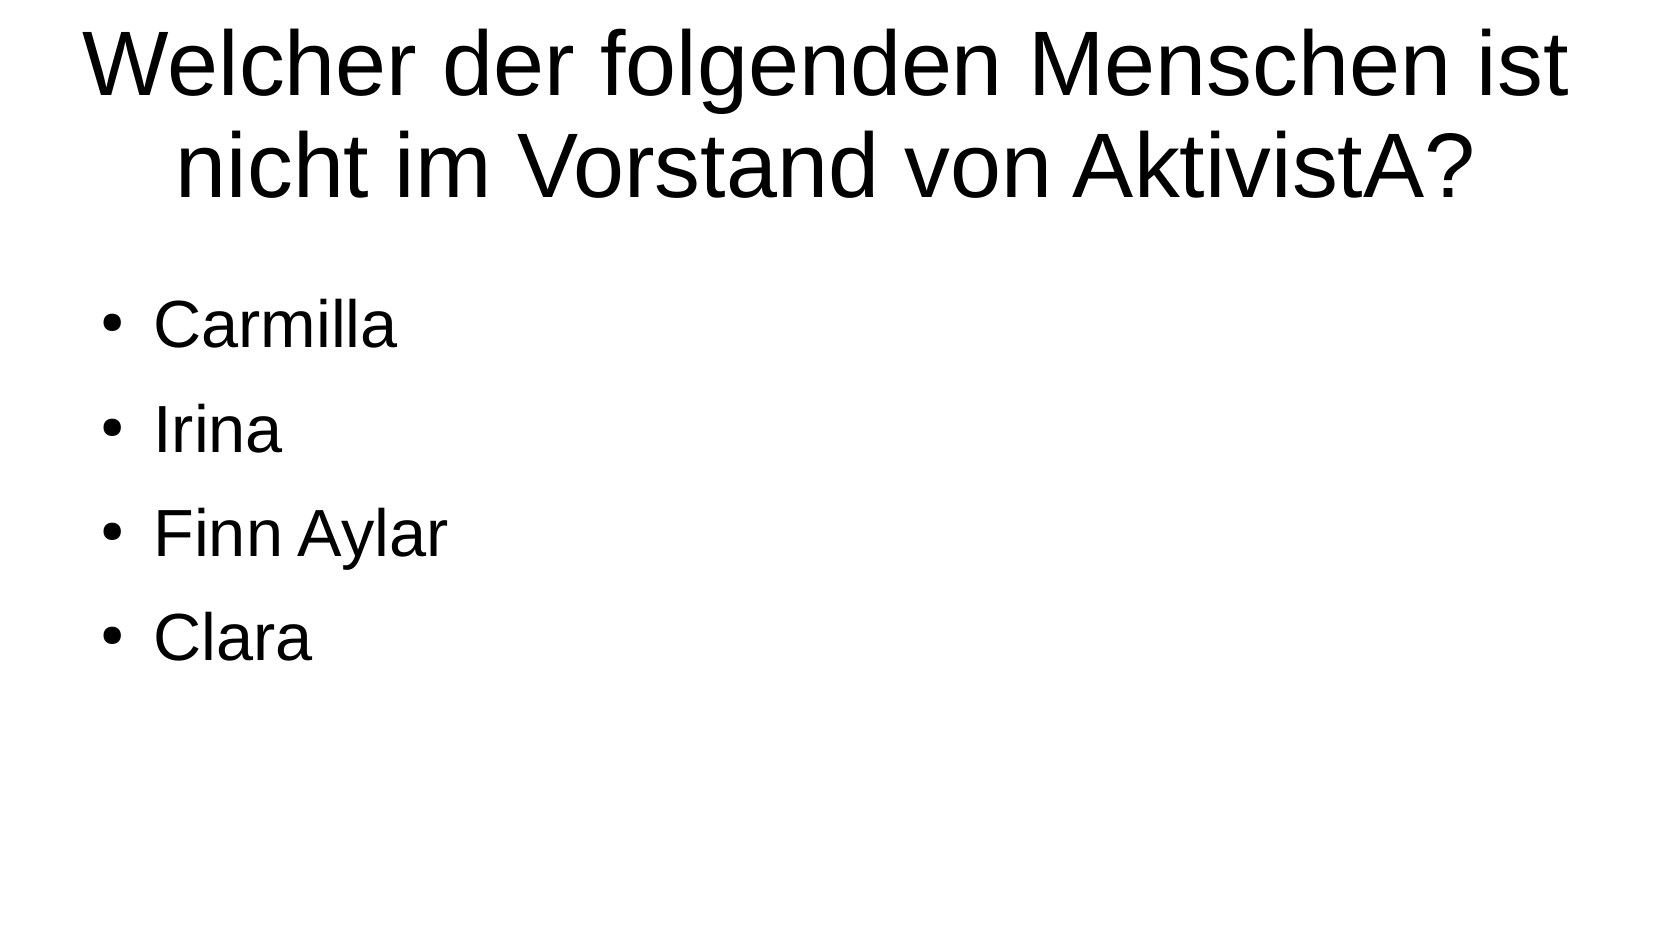

# Welcher der folgenden Menschen ist nicht im Vorstand von AktivistA?
Carmilla
Irina
Finn Aylar
Clara